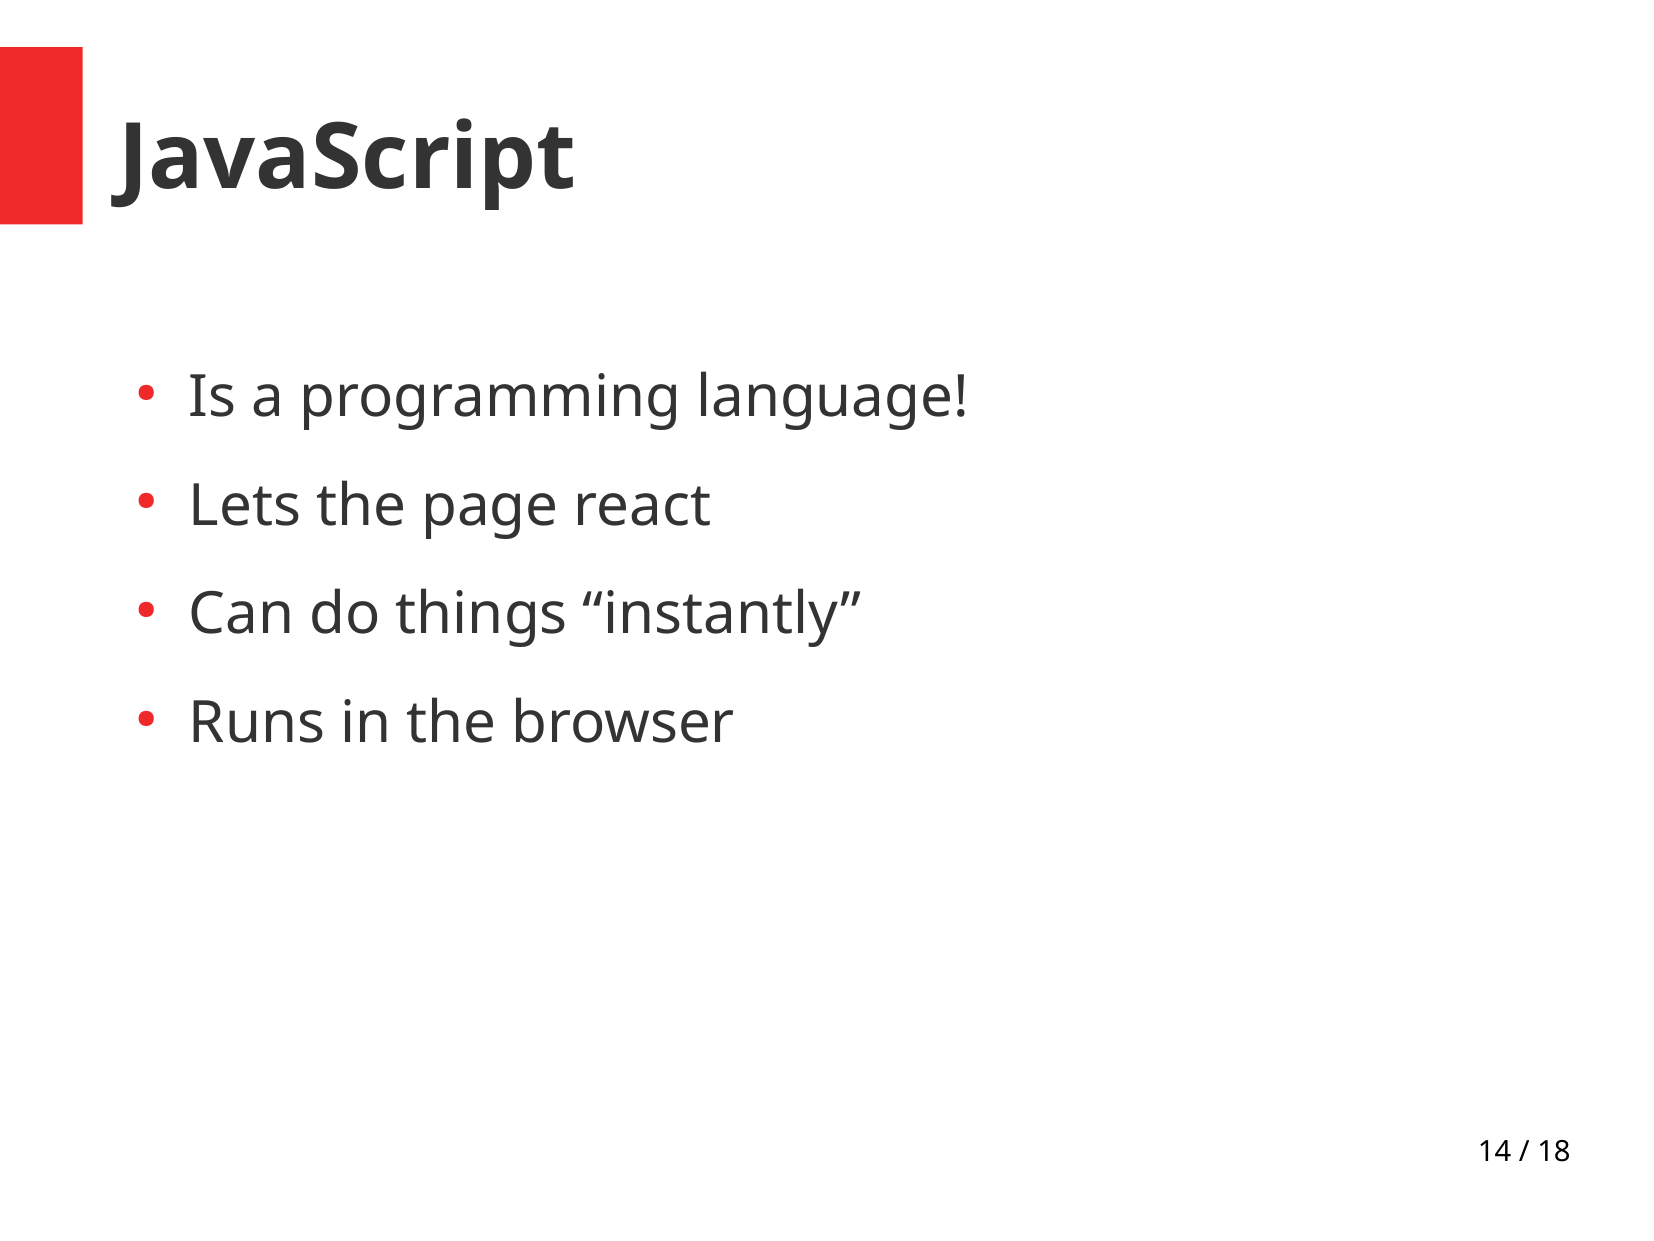

# JavaScript
Is a programming language!
Lets the page react
Can do things “instantly”
Runs in the browser
14